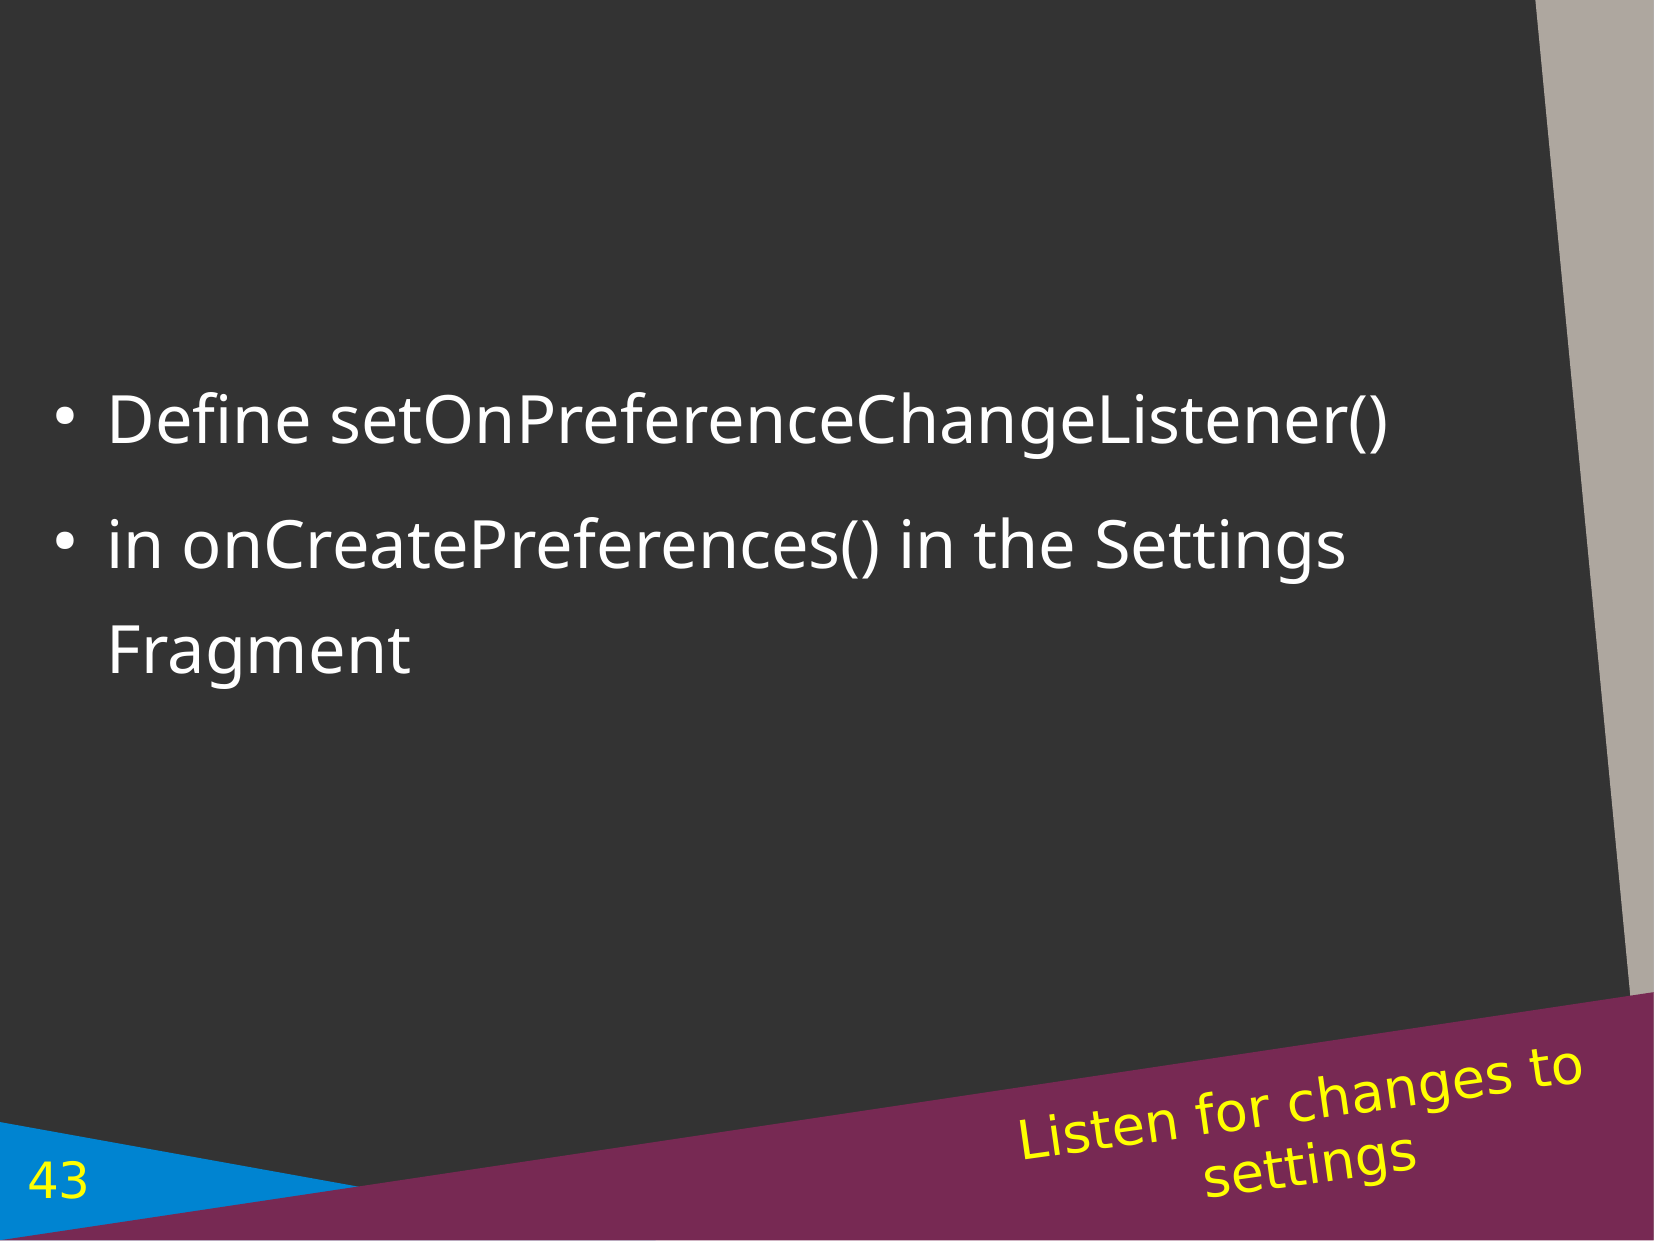

Define setOnPreferenceChangeListener()
in onCreatePreferences() in the Settings Fragment
# Listen for changes to settings
43